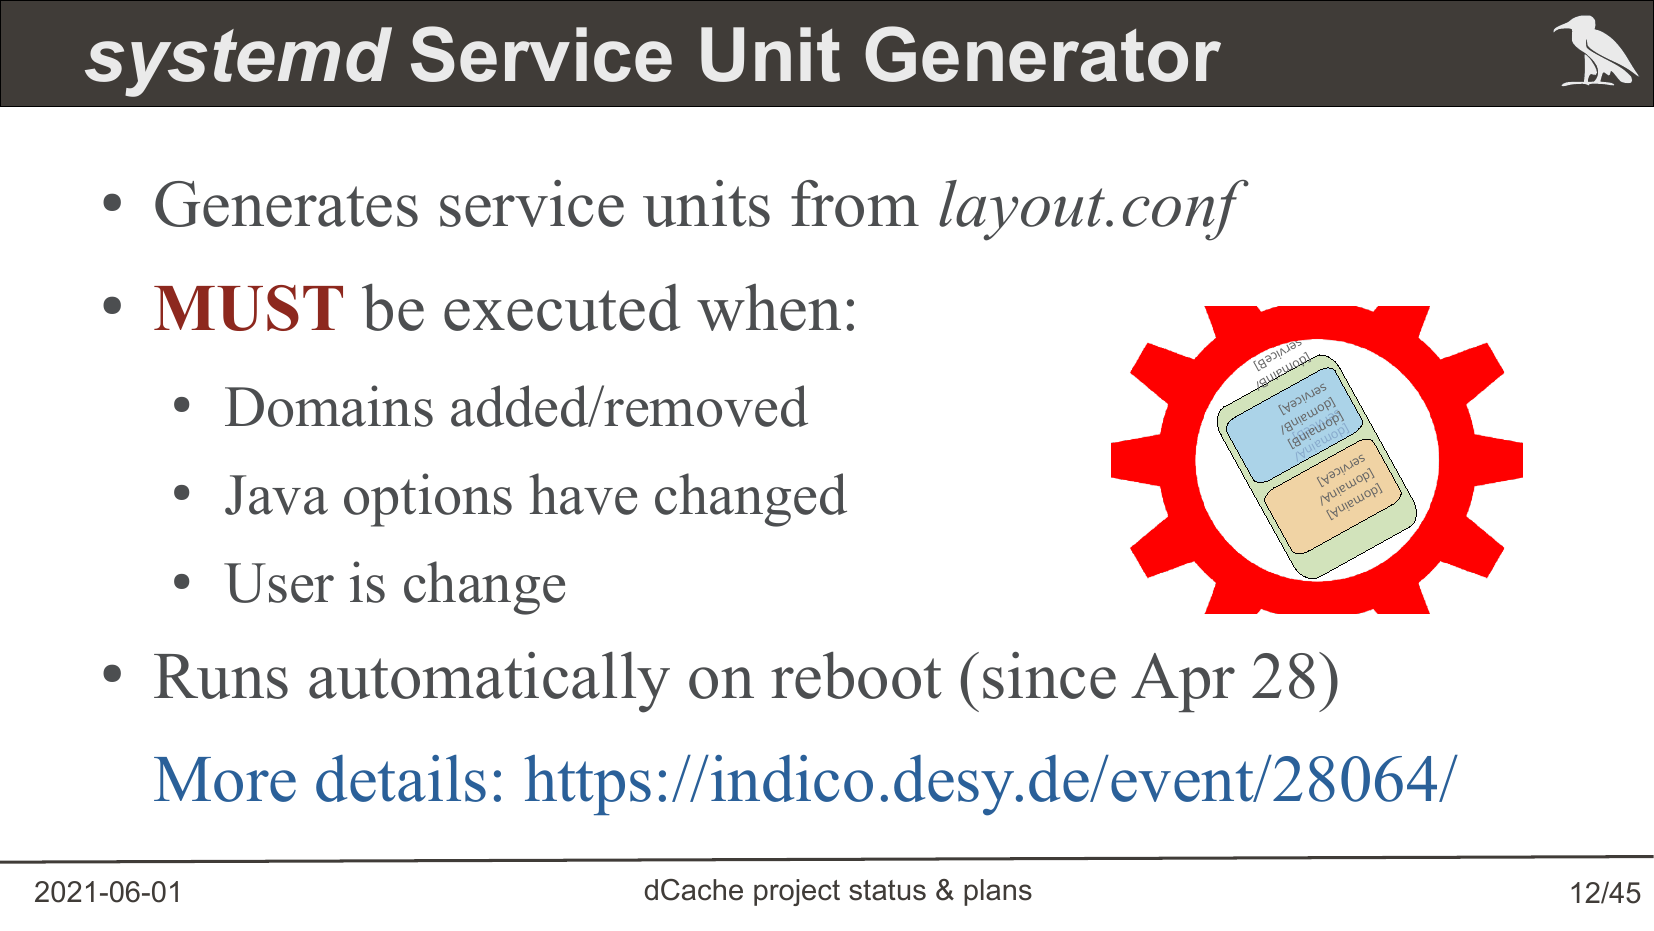

# systemd Service Unit Generator
Generates service units from layout.conf
MUST be executed when:
Domains added/removed
Java options have changed
User is change
Runs automatically on reboot (since Apr 28)
More details: https://indico.desy.de/event/28064/
[domainB]
[domainB/serviceA]
[domainB/serviceB]
[domainA]
[domainA/serviceA]
[domainA/serviceB]
dCache project status & plans
2021-06-01
12